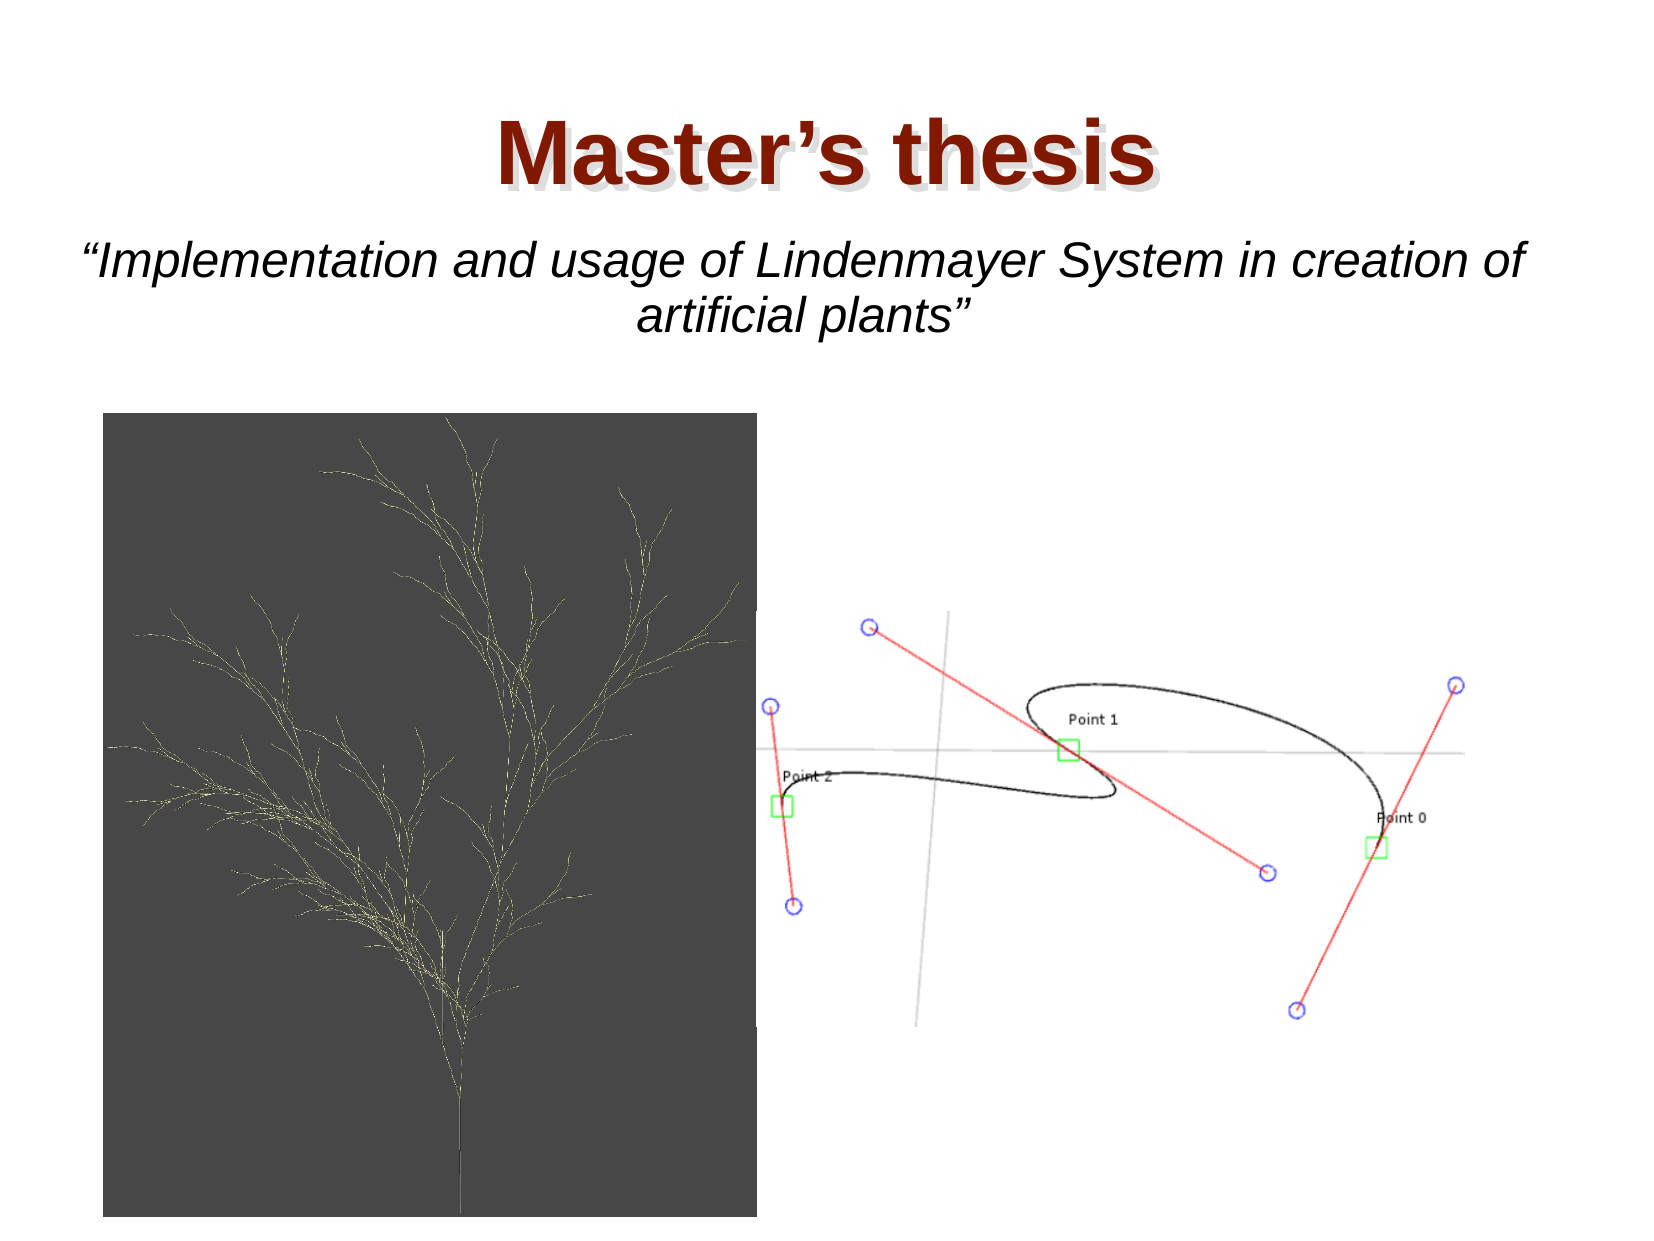

# Master’s thesis
“Implementation and usage of Lindenmayer System in creation of artificial plants”